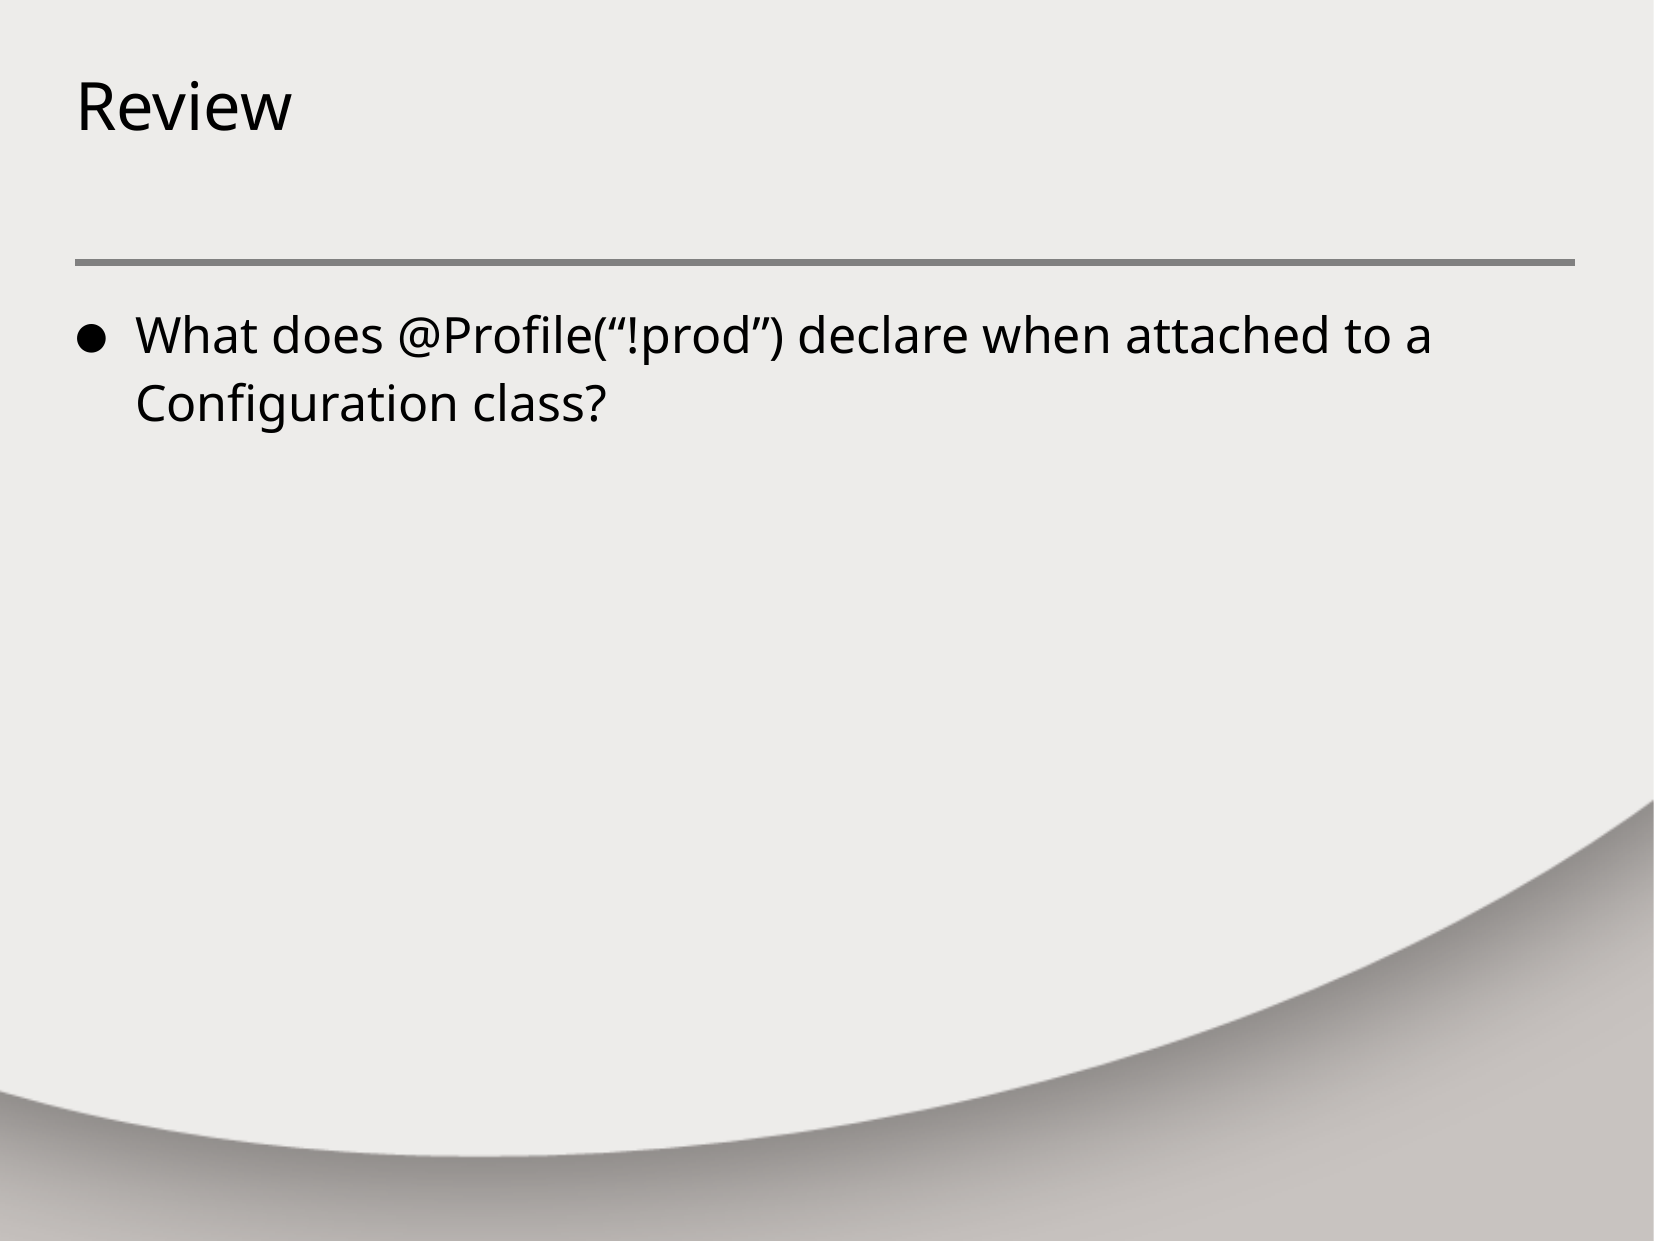

# Review
What does @Profile(“!prod”) declare when attached to a Configuration class?